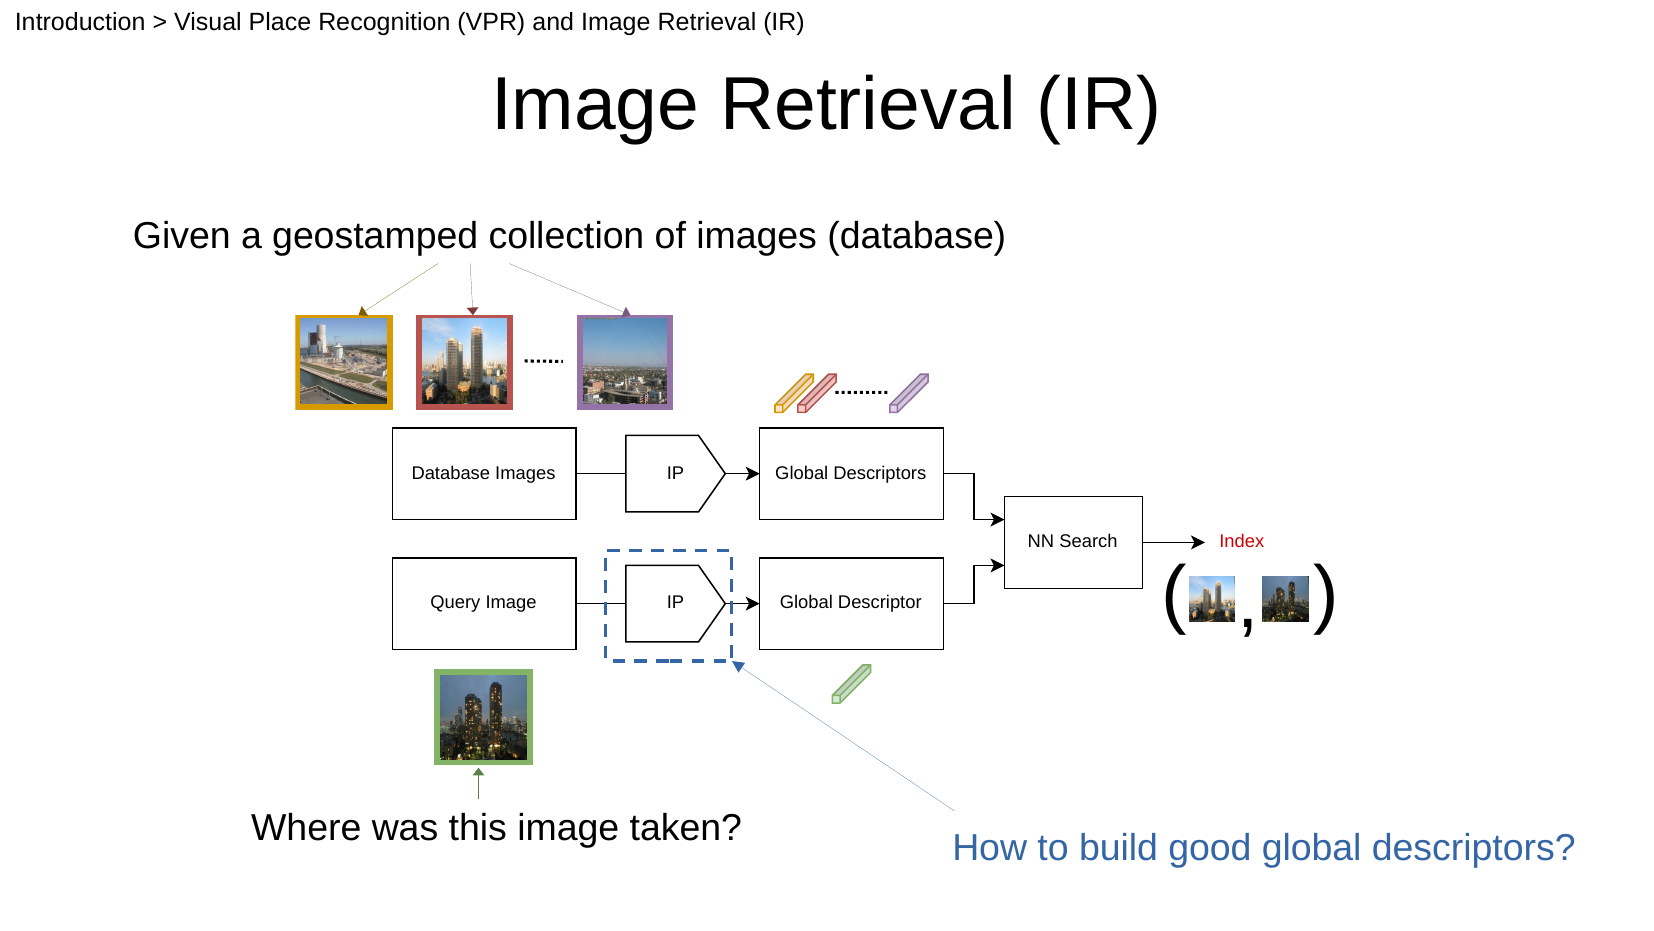

Introduction > Visual Place Recognition (VPR) and Image Retrieval (IR)
# Image Retrieval (IR)
Given a geostamped collection of images (database)
Where was this image taken?
How to build good global descriptors?